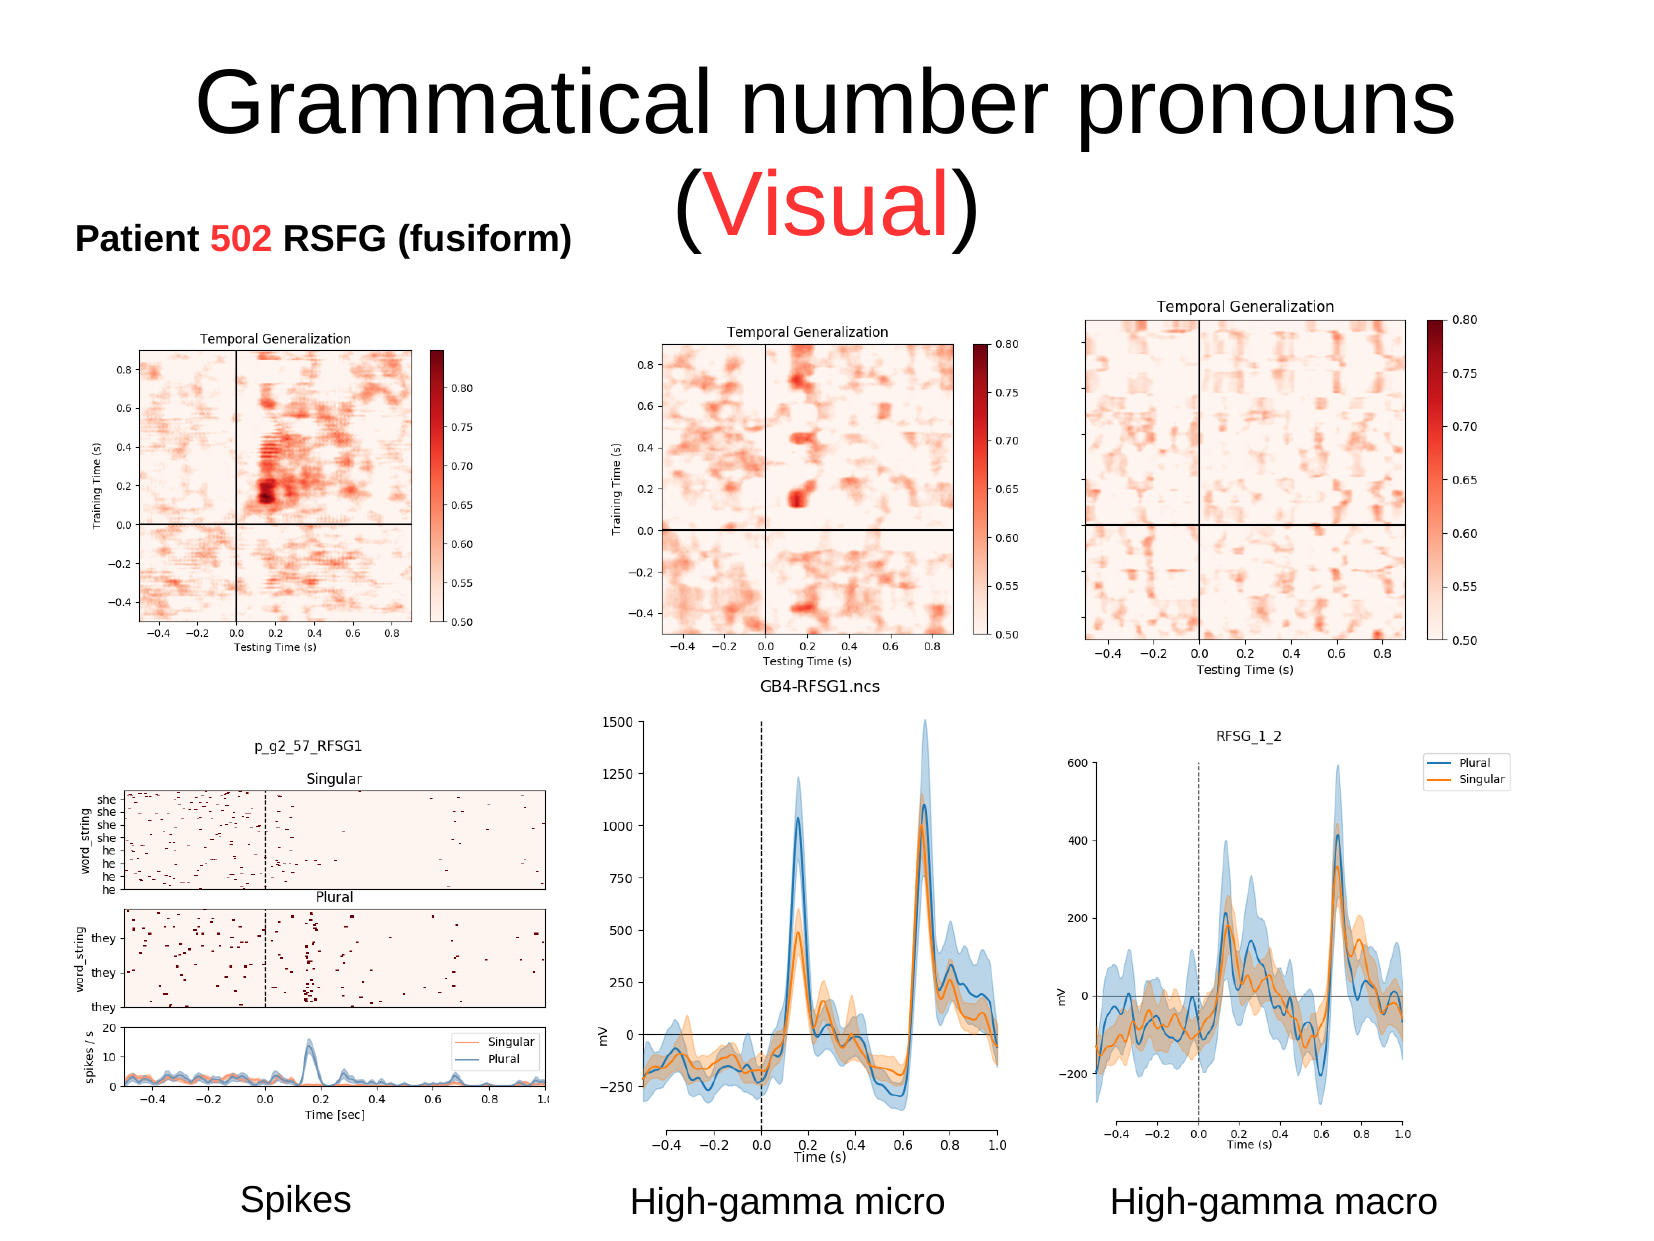

# Grammatical number pronouns (Visual)
Patient 502 RSFG (fusiform)
Spikes
High-gamma micro
High-gamma macro